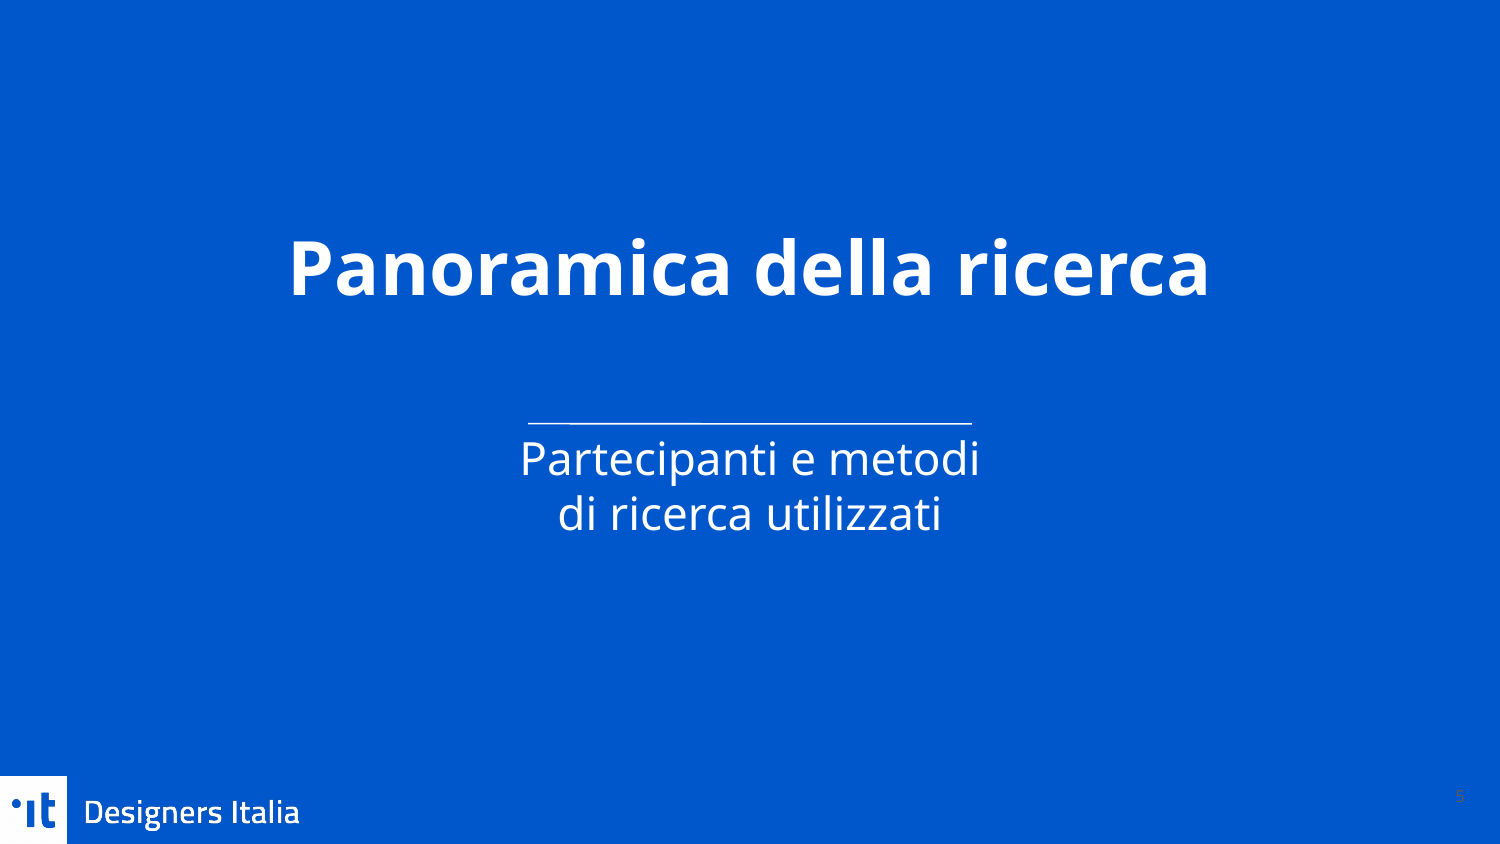

Panoramica della ricerca
Partecipanti e metodi
di ricerca utilizzati